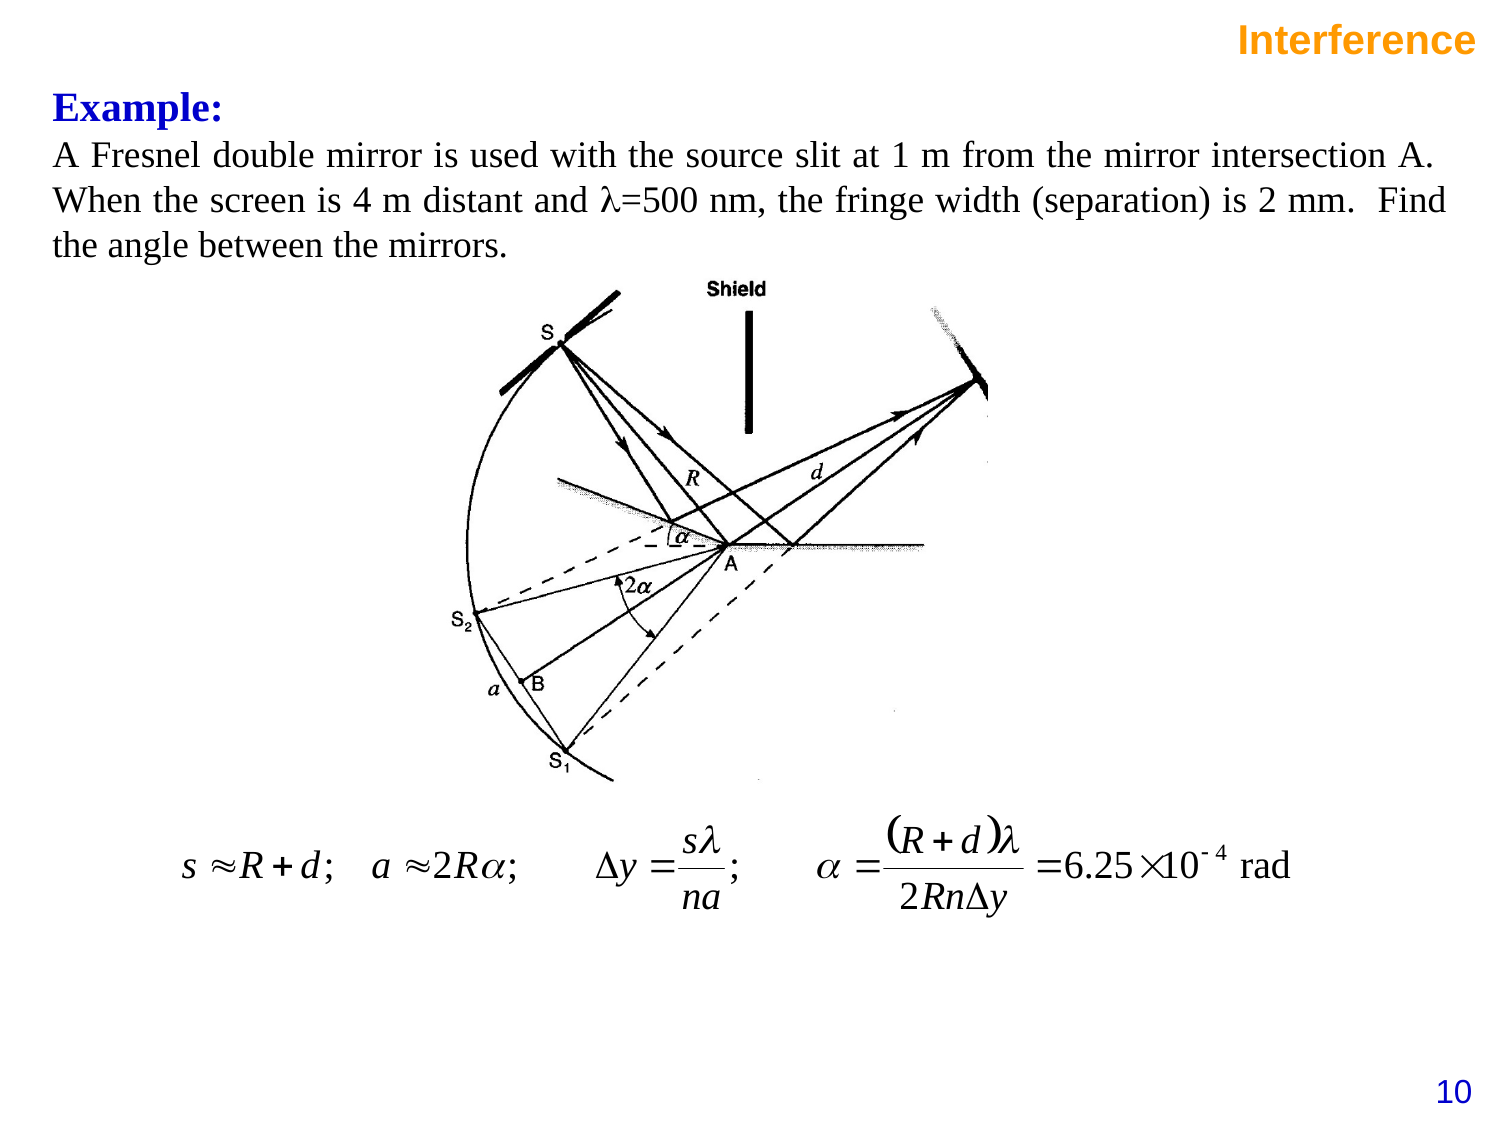

Interference
Example:
A Fresnel double mirror is used with the source slit at 1 m from the mirror intersection A. When the screen is 4 m distant and =500 nm, the fringe width (separation) is 2 mm. Find the angle between the mirrors.